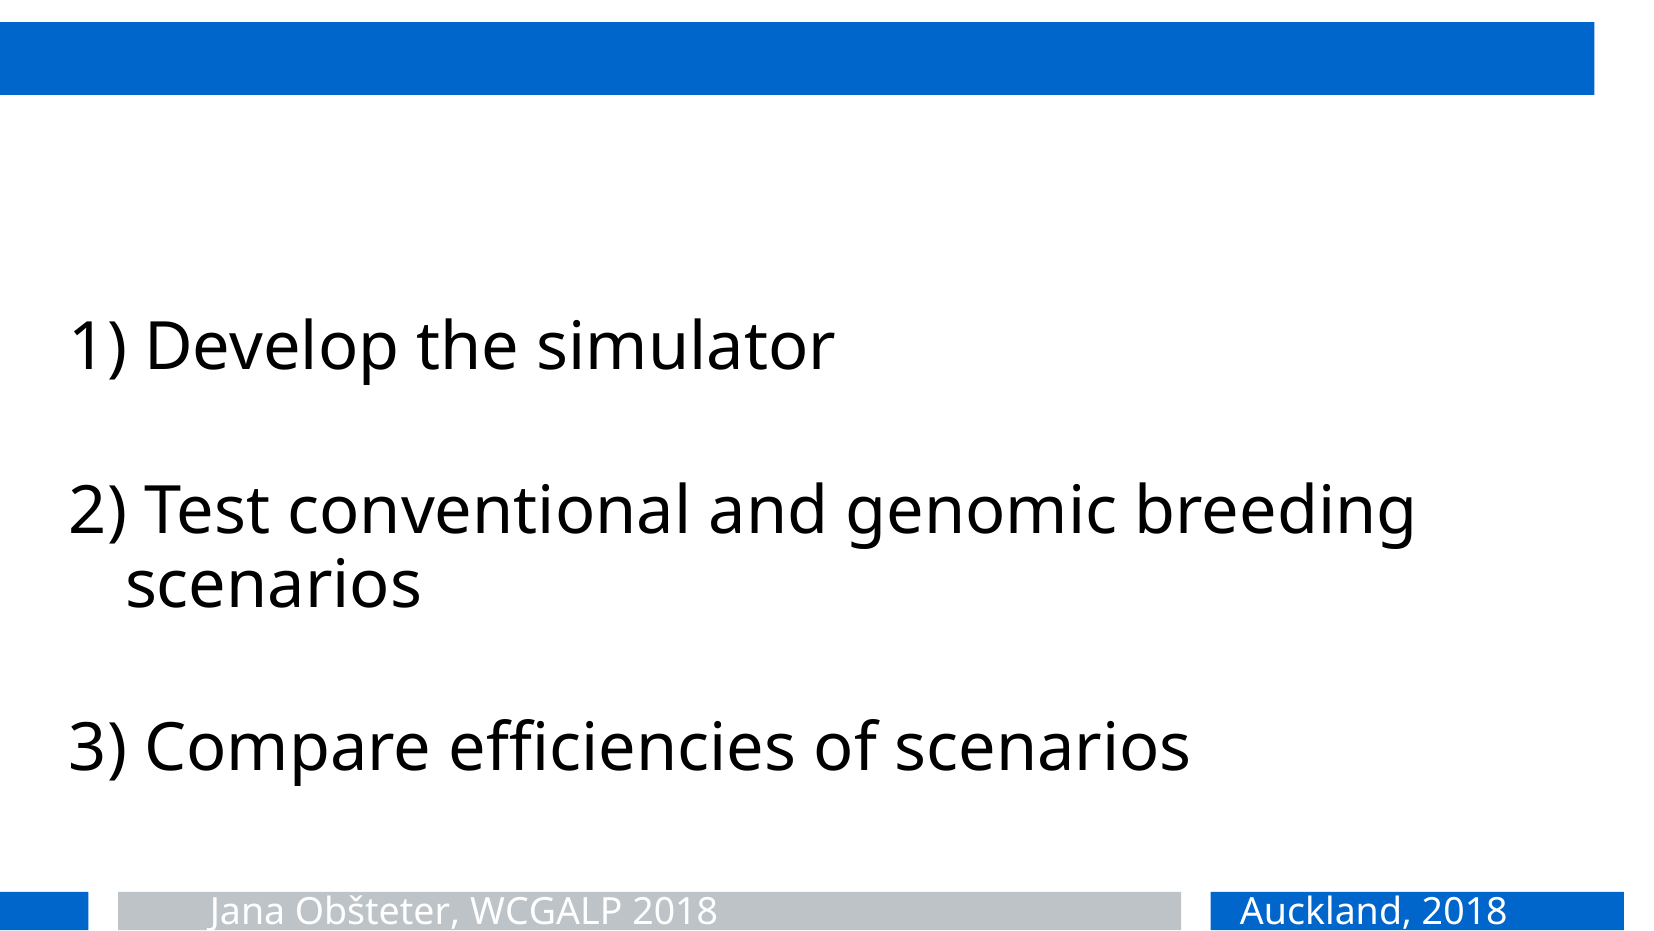

# 1) Develop the simulator
2) Test conventional and genomic breeding scenarios
3) Compare efficiencies of scenarios